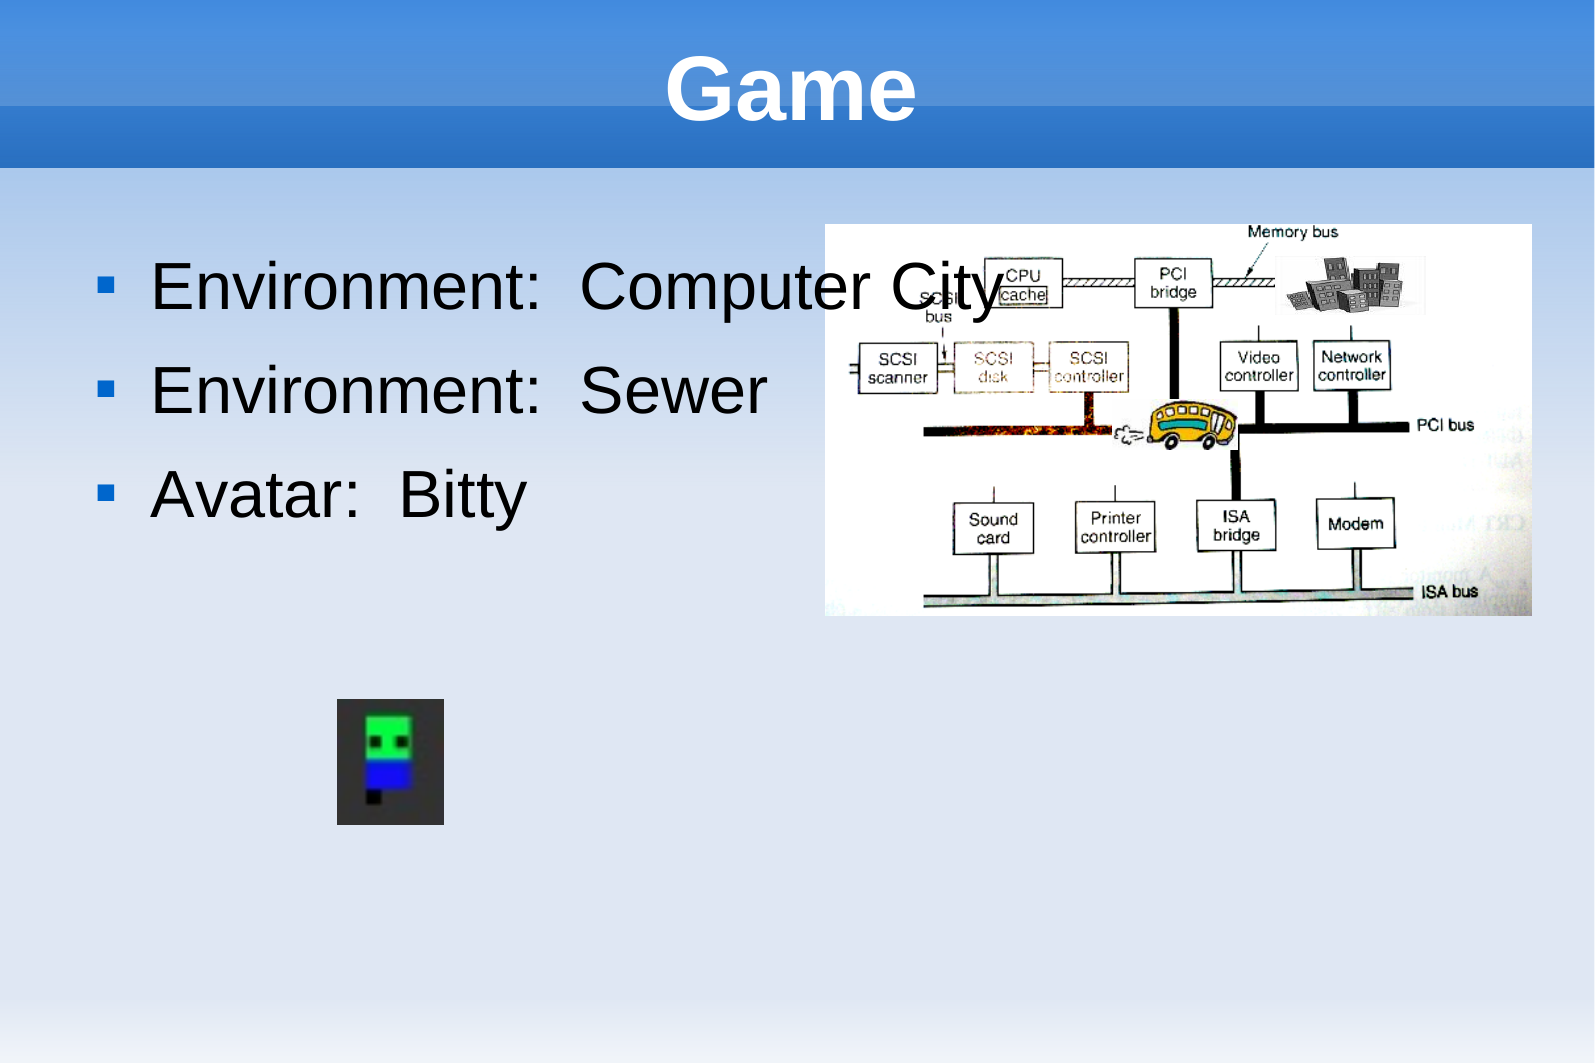

# Game
Environment: Computer City
Environment: Sewer
Avatar: Bitty